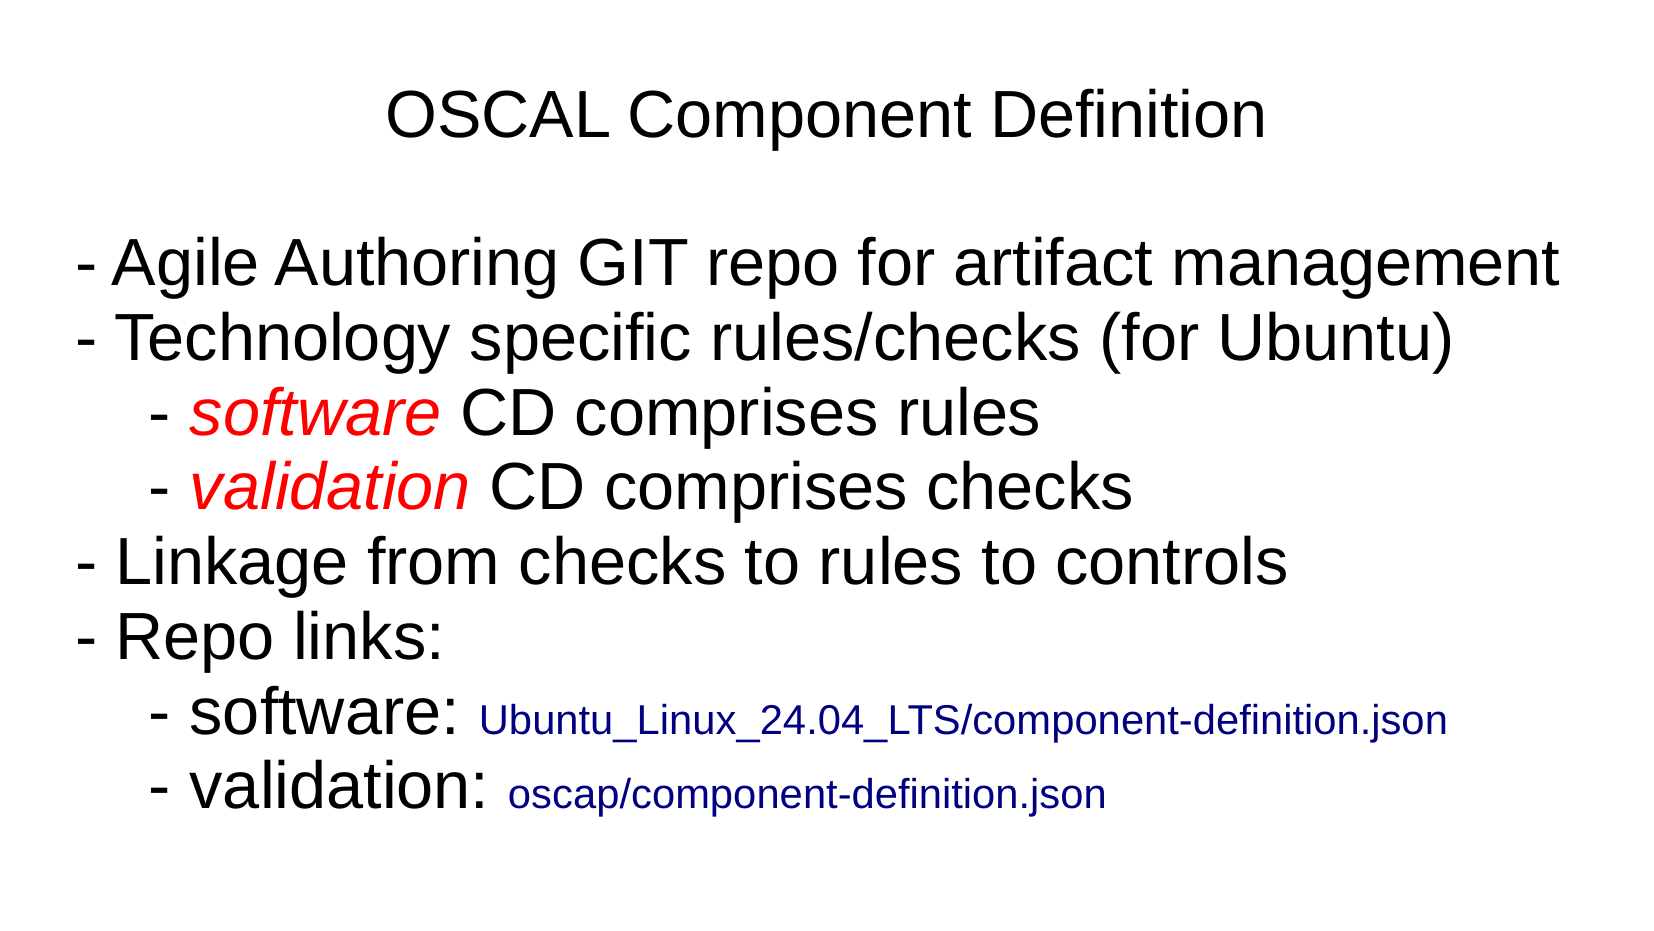

# OSCAL Component Definition
- Agile Authoring GIT repo for artifact management
- Technology specific rules/checks (for Ubuntu)
 - software CD comprises rules
 - validation CD comprises checks
- Linkage from checks to rules to controls
- Repo links:
 - software: Ubuntu_Linux_24.04_LTS/component-definition.json
 - validation: oscap/component-definition.json